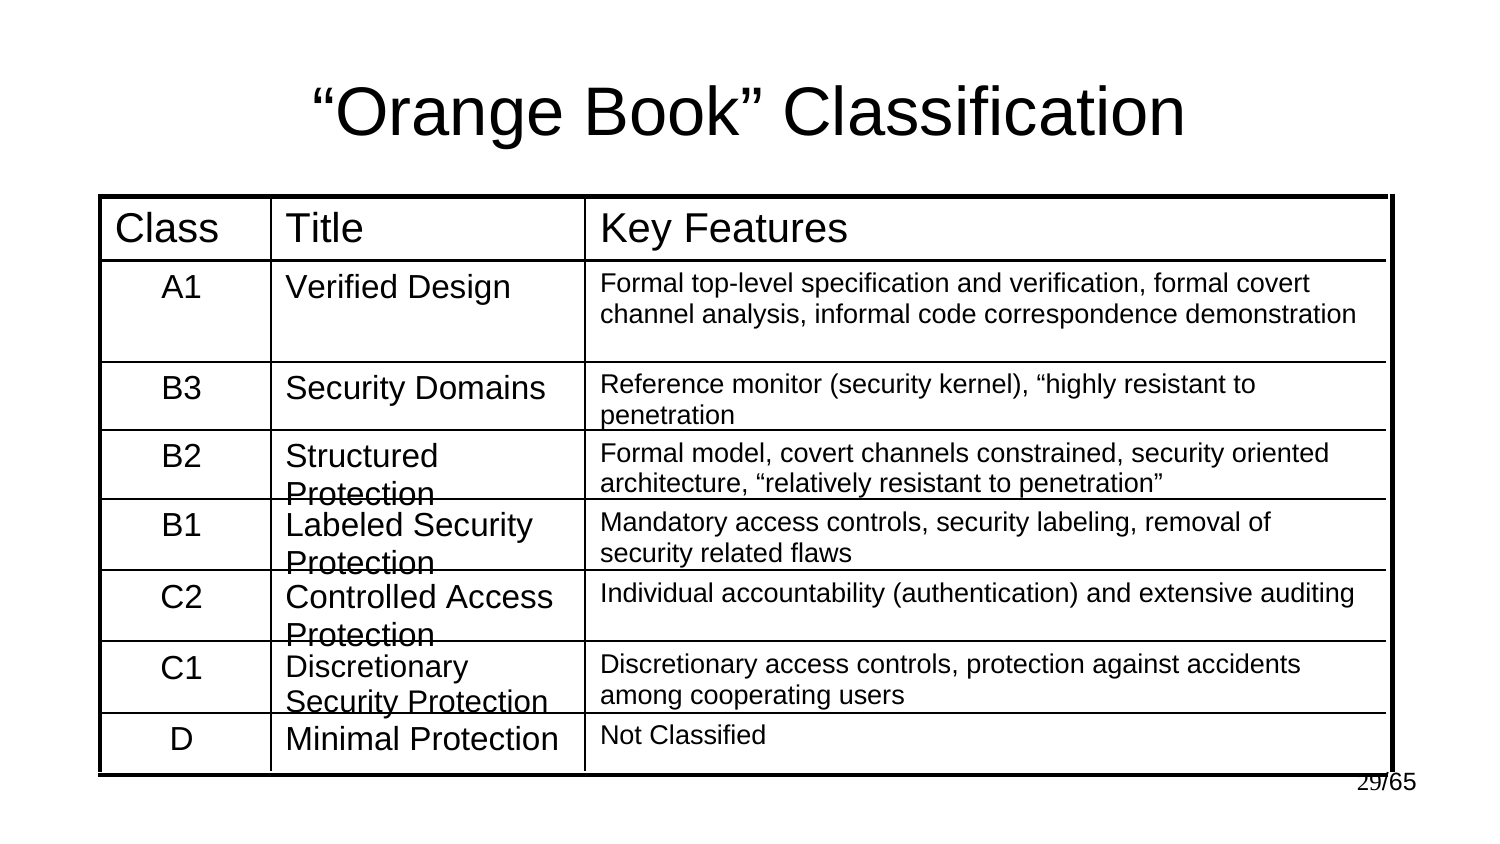

# “Orange Book” Classification
Class
Title
Key Features
A1
Verified Design
Formal top-level specification and verification, formal covert channel analysis, informal code correspondence demonstration
B3
Security Domains
Reference monitor (security kernel), “highly resistant to penetration
B2
Structured Protection
Formal model, covert channels constrained, security oriented architecture, “relatively resistant to penetration”
B1
Labeled Security Protection
Mandatory access controls, security labeling, removal of security related flaws
C2
Controlled Access Protection
Individual accountability (authentication) and extensive auditing
C1
Discretionary Security Protection
Discretionary access controls, protection against accidents among cooperating users
D
Minimal Protection
Not Classified